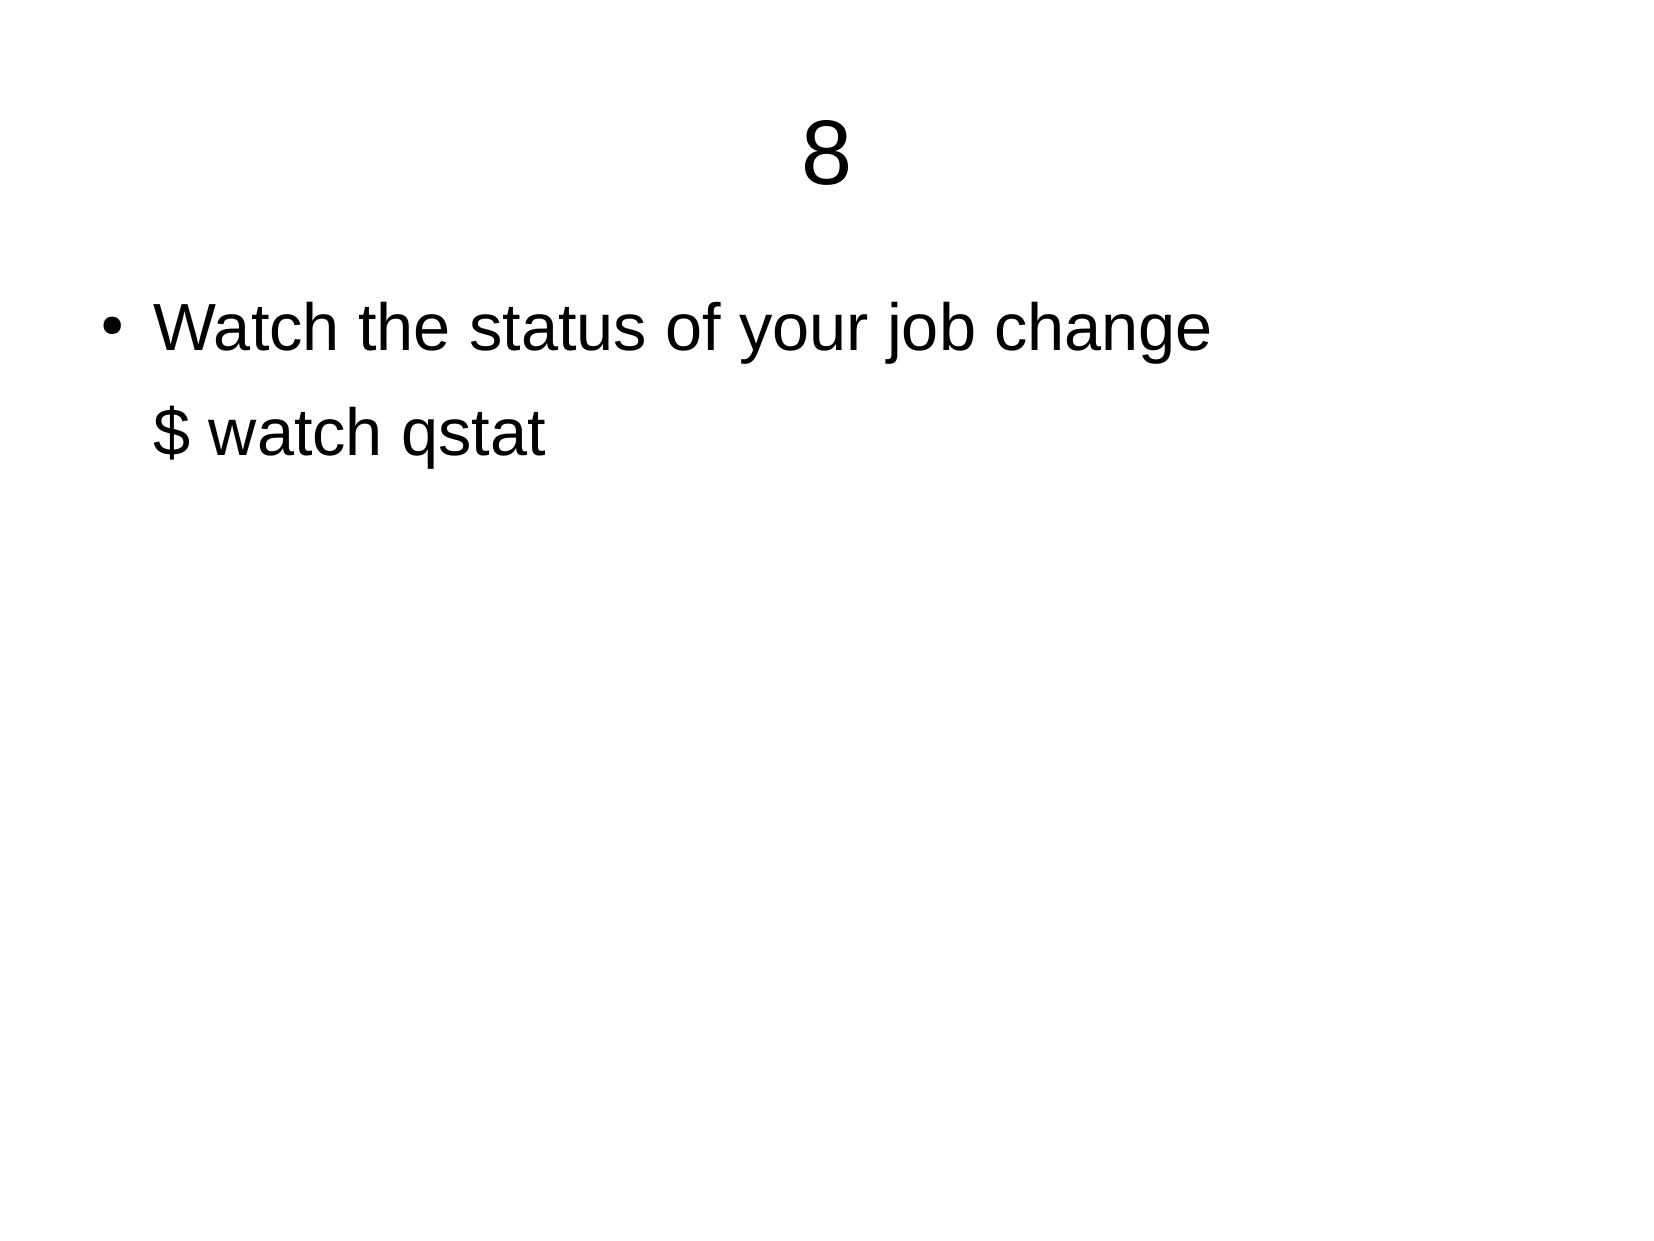

# 8
Watch the status of your job change
$ watch qstat